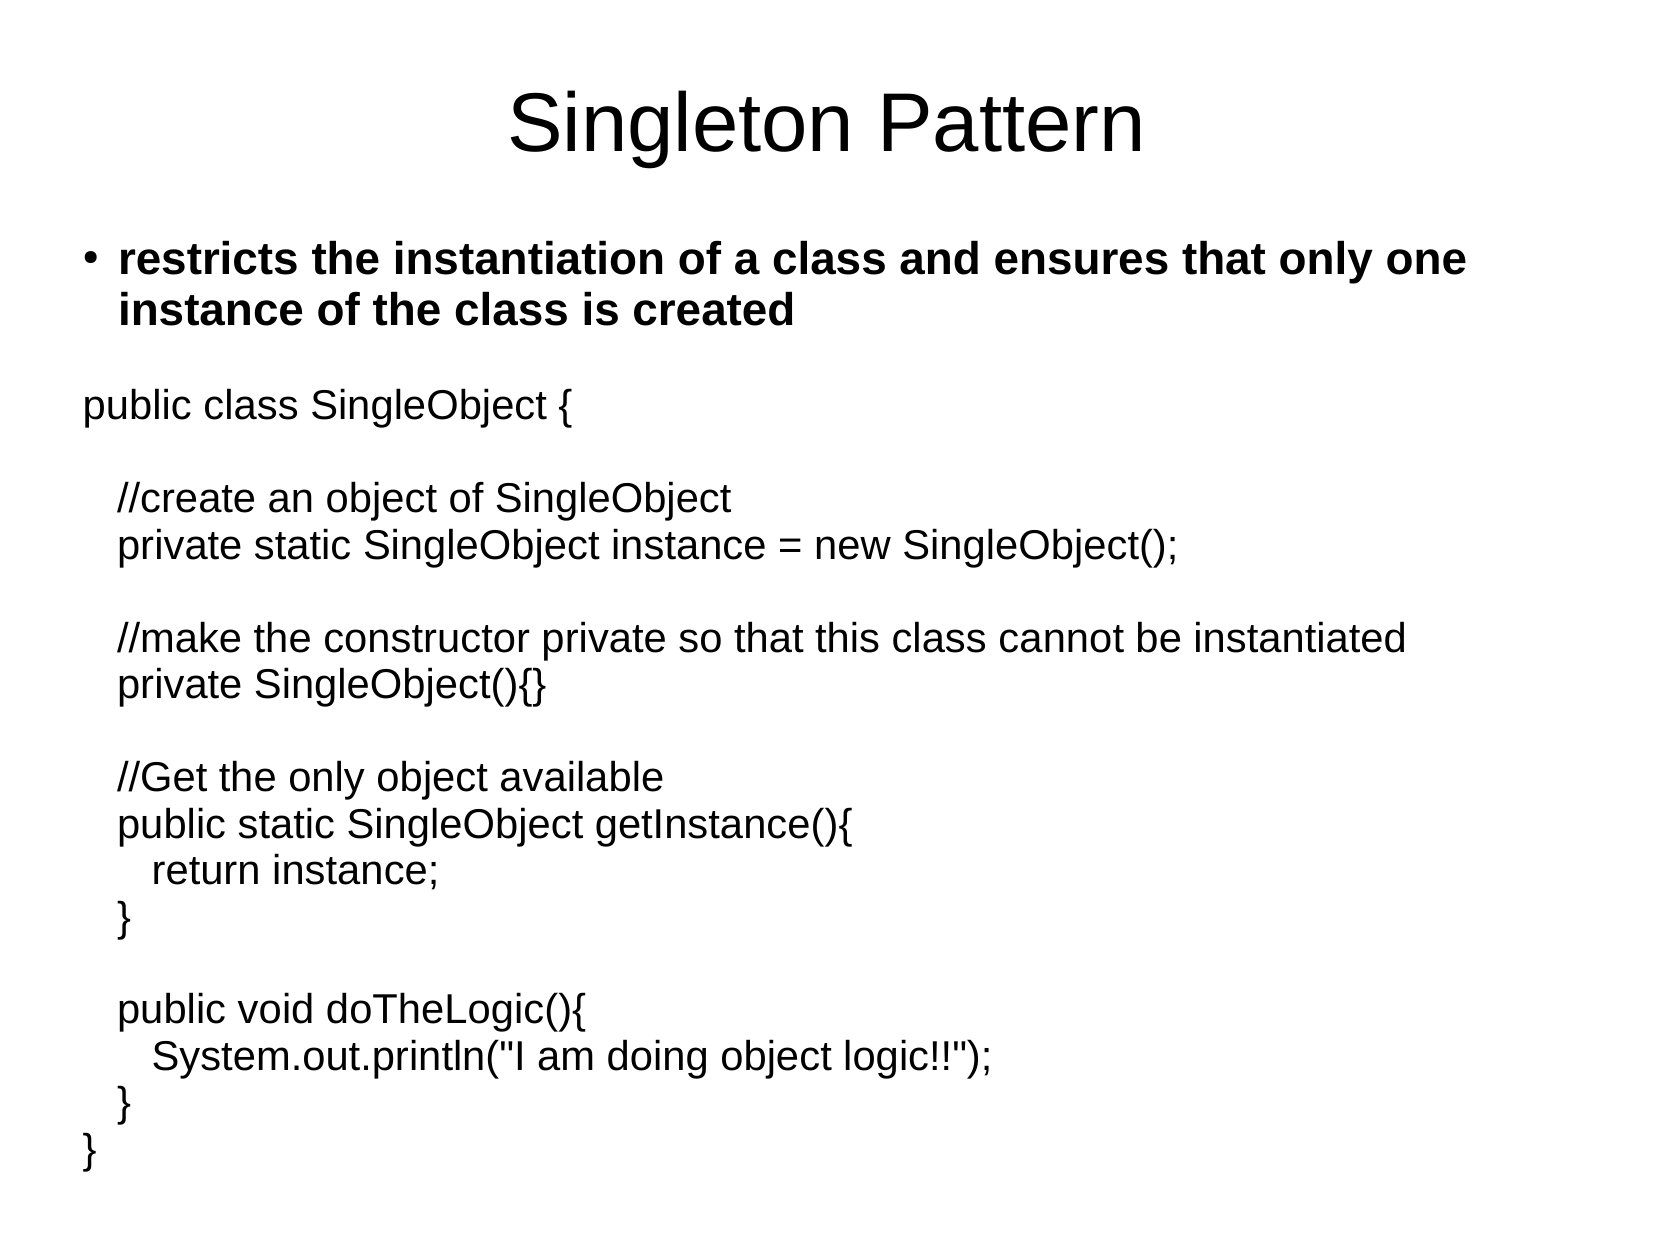

# Singleton Pattern
restricts the instantiation of a class and ensures that only one instance of the class is created
public class SingleObject {
 //create an object of SingleObject
 private static SingleObject instance = new SingleObject();
 //make the constructor private so that this class cannot be instantiated
 private SingleObject(){}
 //Get the only object available
 public static SingleObject getInstance(){
 return instance;
 }
 public void doTheLogic(){
 System.out.println("I am doing object logic!!");
 }
}